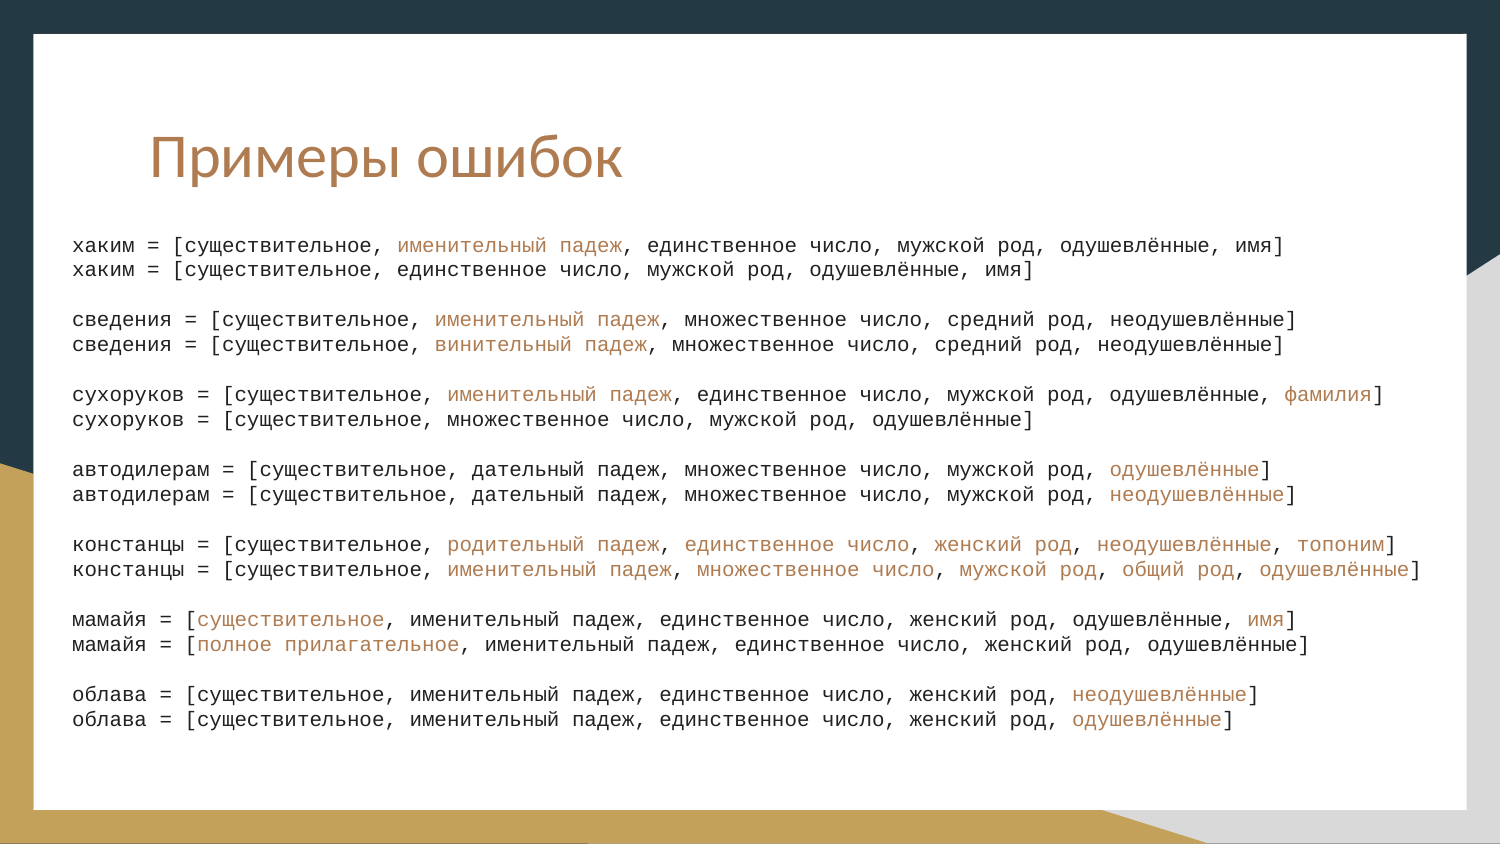

# Примеры ошибок
хаким = [существительное, именительный падеж, единственное число, мужской род, одушевлённые, имя]
хаким = [существительное, единственное число, мужской род, одушевлённые, имя]
сведения = [существительное, именительный падеж, множественное число, средний род, неодушевлённые]
сведения = [существительное, винительный падеж, множественное число, средний род, неодушевлённые]
сухоруков = [существительное, именительный падеж, единственное число, мужской род, одушевлённые, фамилия]
сухоруков = [существительное, множественное число, мужской род, одушевлённые]
автодилерам = [существительное, дательный падеж, множественное число, мужской род, одушевлённые]
автодилерам = [существительное, дательный падеж, множественное число, мужской род, неодушевлённые]
констанцы = [существительное, родительный падеж, единственное число, женский род, неодушевлённые, топоним]
констанцы = [существительное, именительный падеж, множественное число, мужской род, общий род, одушевлённые]
мамайя = [существительное, именительный падеж, единственное число, женский род, одушевлённые, имя]
мамайя = [полное прилагательное, именительный падеж, единственное число, женский род, одушевлённые]
облава = [существительное, именительный падеж, единственное число, женский род, неодушевлённые]
облава = [существительное, именительный падеж, единственное число, женский род, одушевлённые]